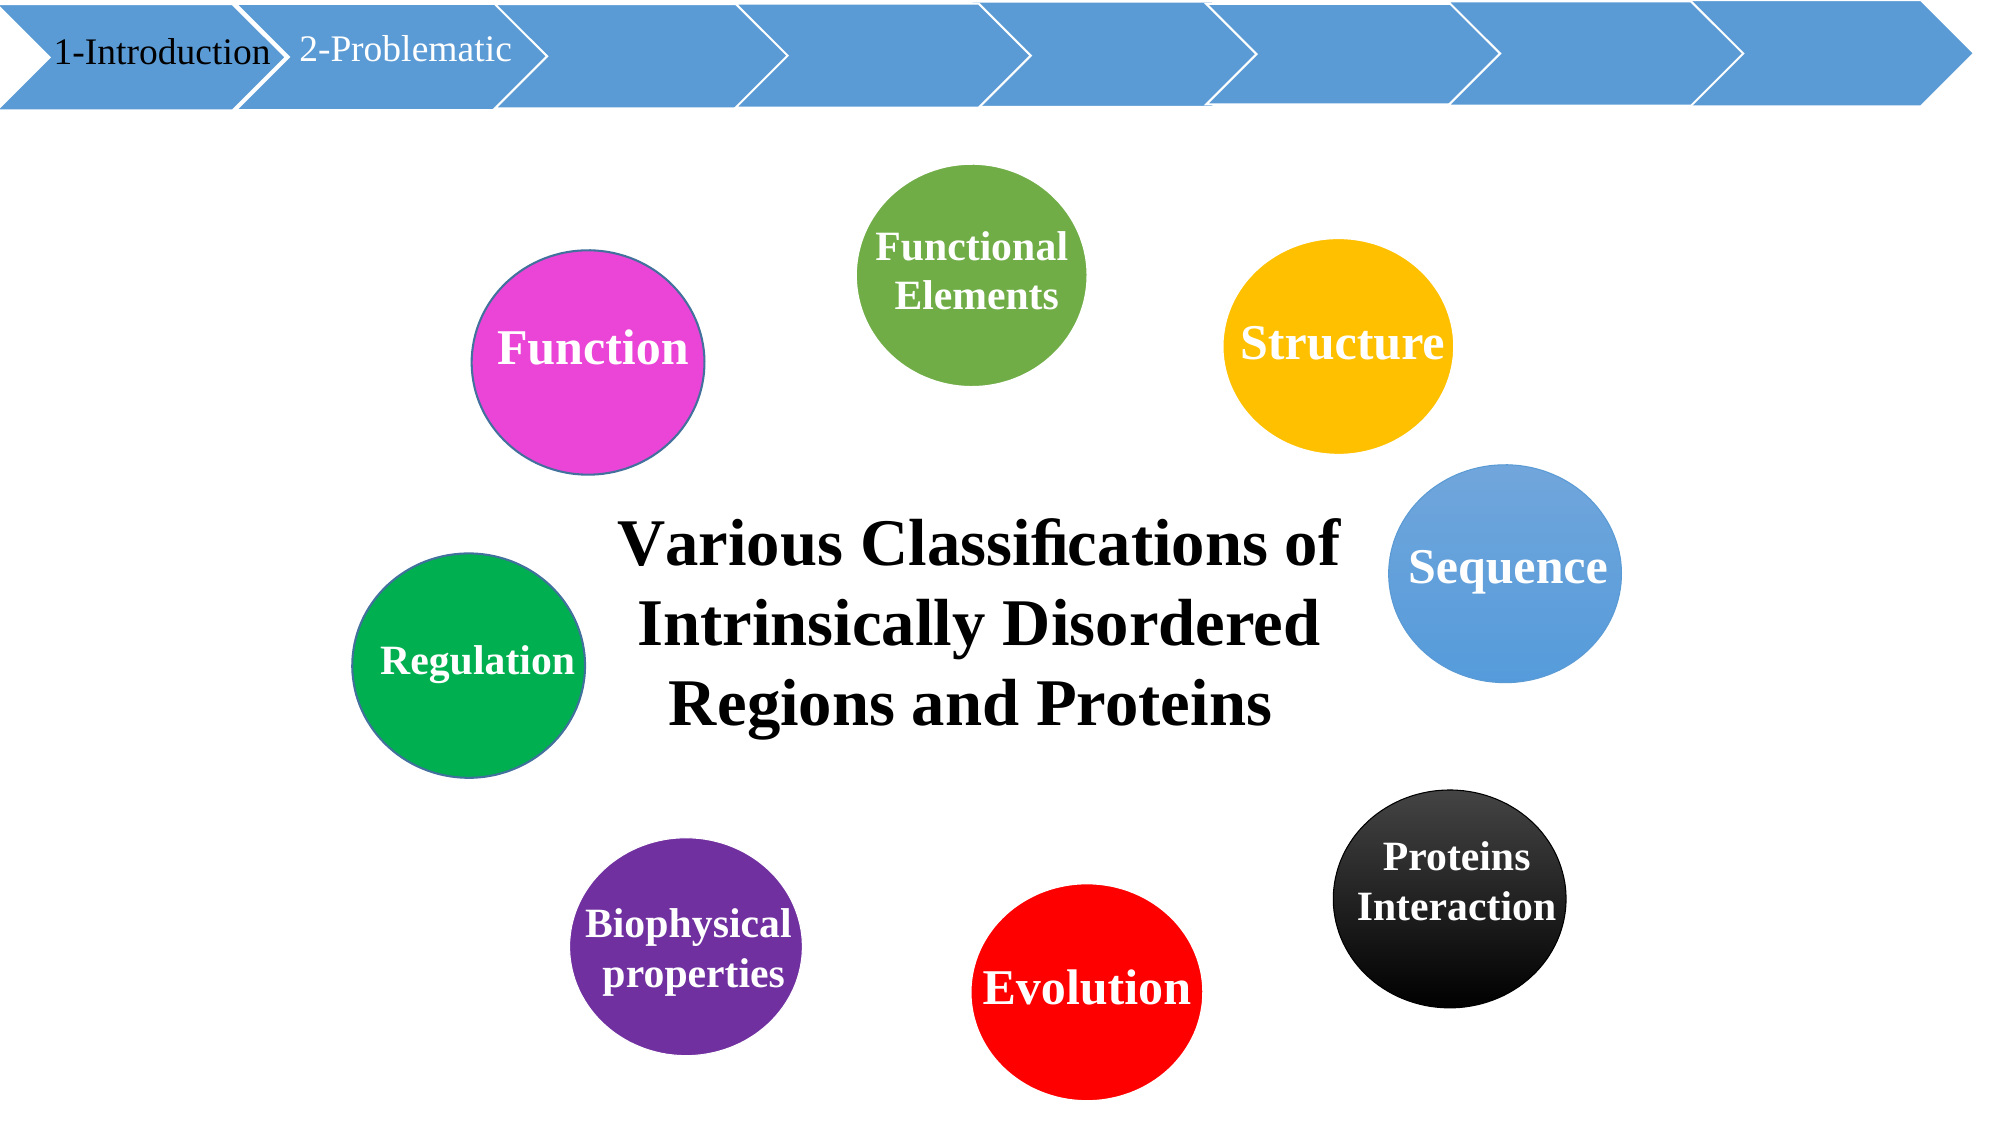

2-Problematic
1-Introduction
Functional
 Elements
Structure
 Function
Sequence
Various Classiﬁcations of Intrinsically Disordered Regions and Proteins
Regulation
 Proteins
 Interaction
Biophysical
properties
Evolution